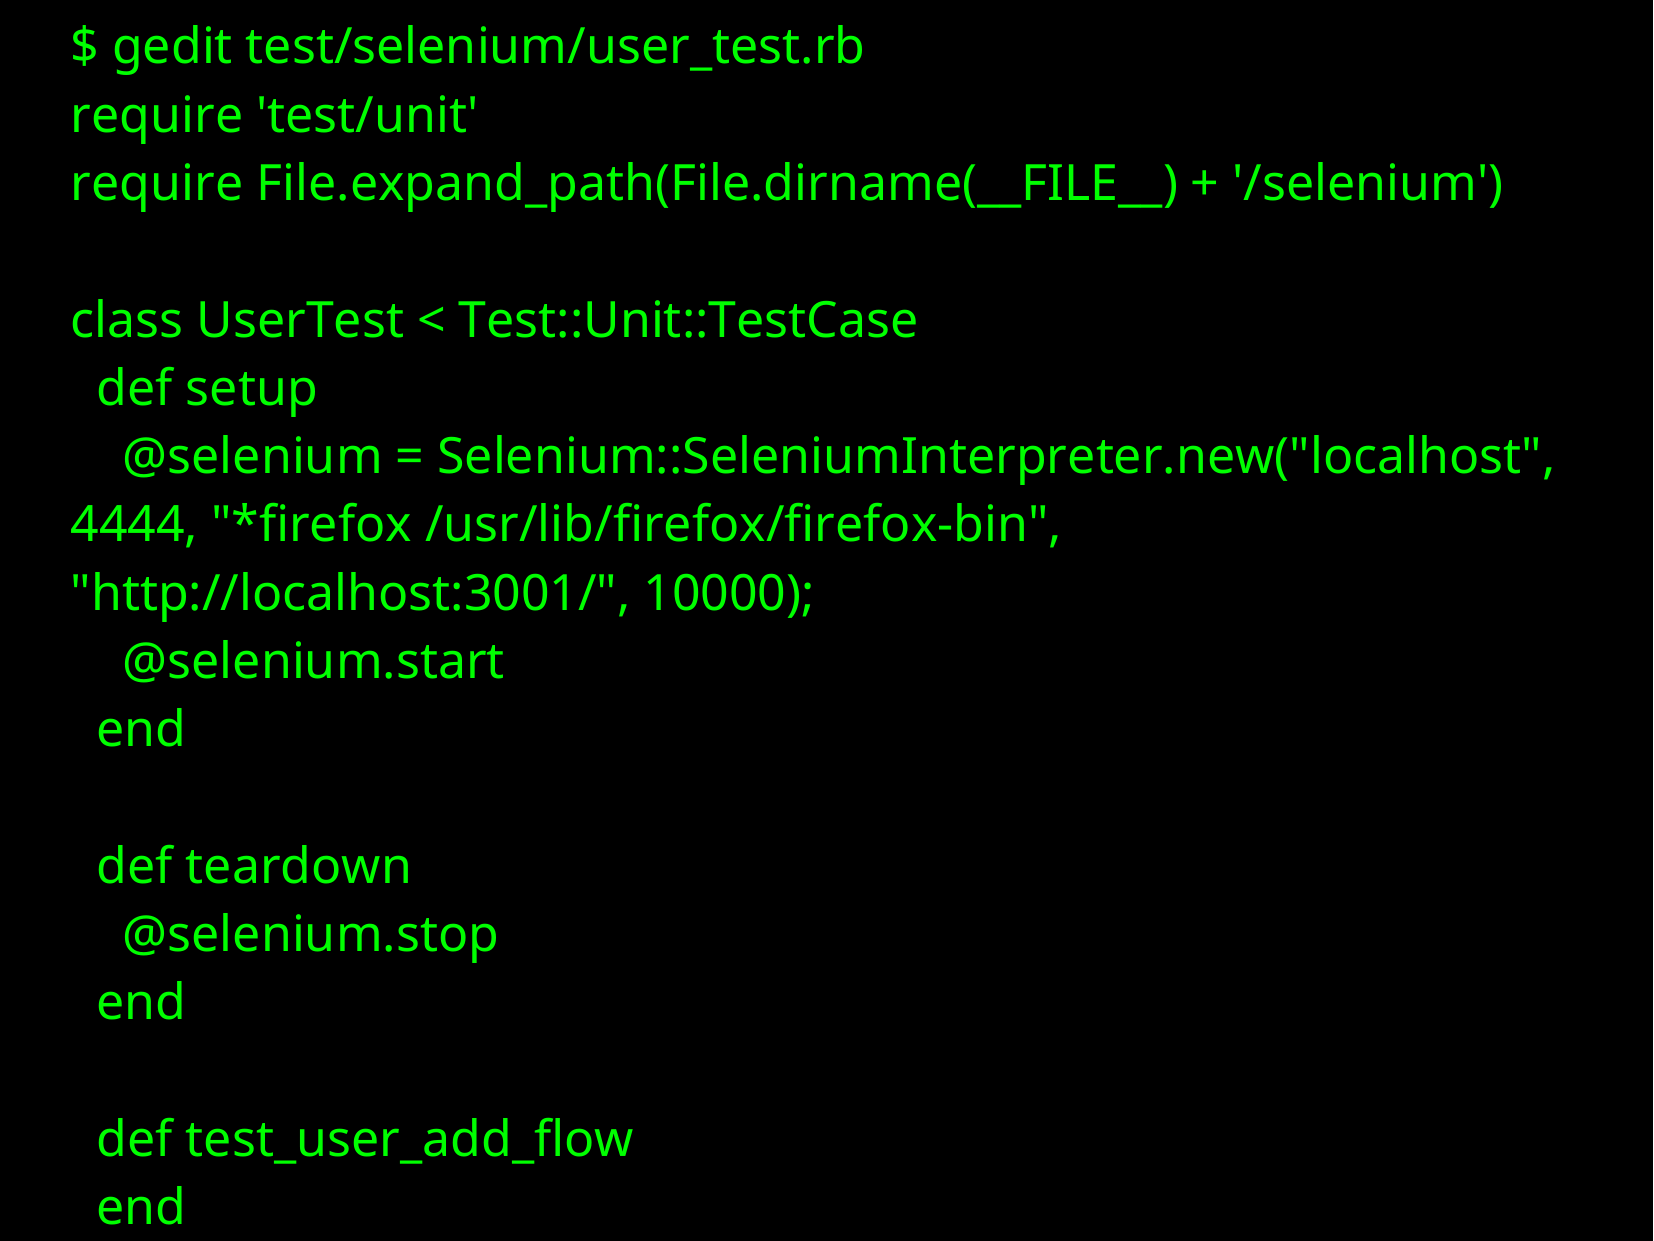

# Create selenium test stub $ gedit test/selenium/user_test.rb require 'test/unit' require File.expand_path(File.dirname(__FILE__) + '/selenium') class UserTest < Test::Unit::TestCase def setup @selenium = Selenium::SeleniumInterpreter.new("localhost", 4444, "*firefox /usr/lib/firefox/firefox-bin", "http://localhost:3001/", 10000); @selenium.start end def teardown @selenium.stop end def test_user_add_flow end end